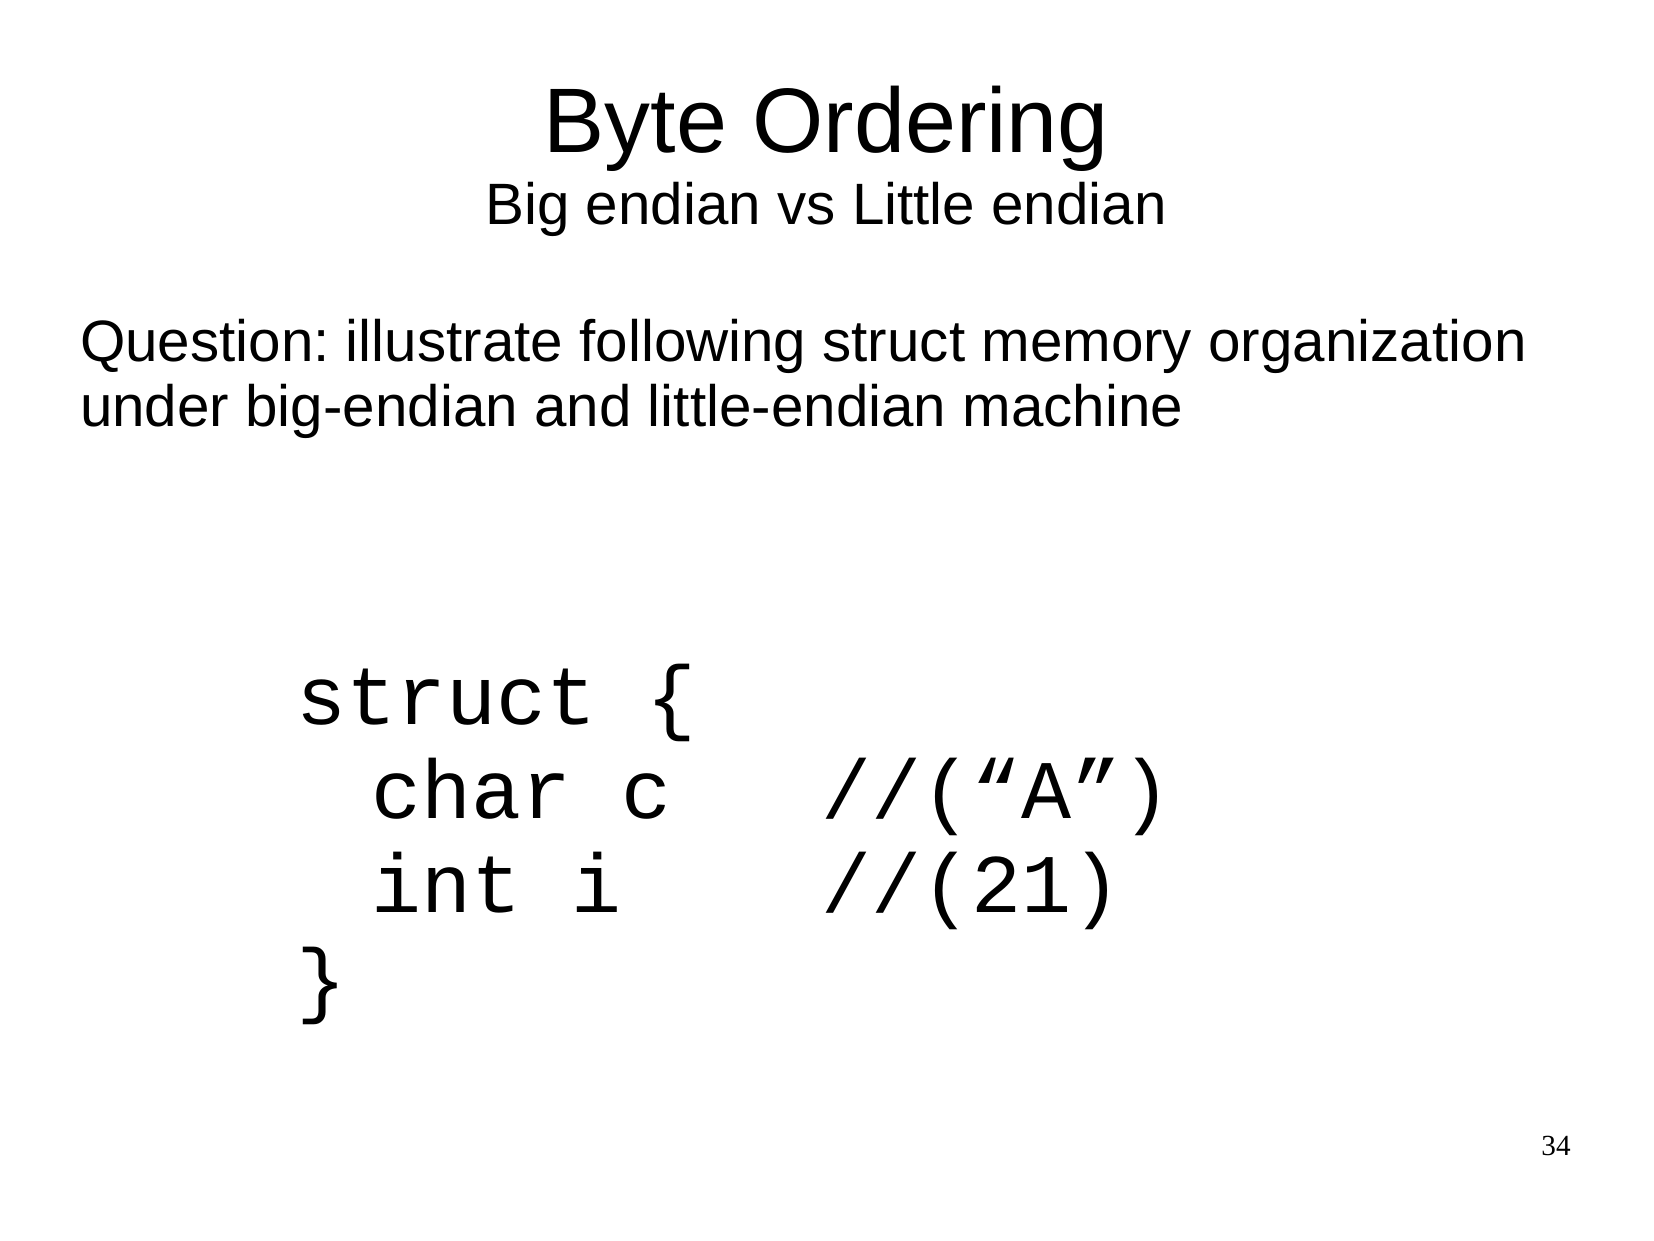

# Byte Ordering Big endian vs Little endian
Question: illustrate following struct memory organization under big-endian and little-endian machine
struct {
	char c 		//(“A”)
	int i 		//(21)
}
34